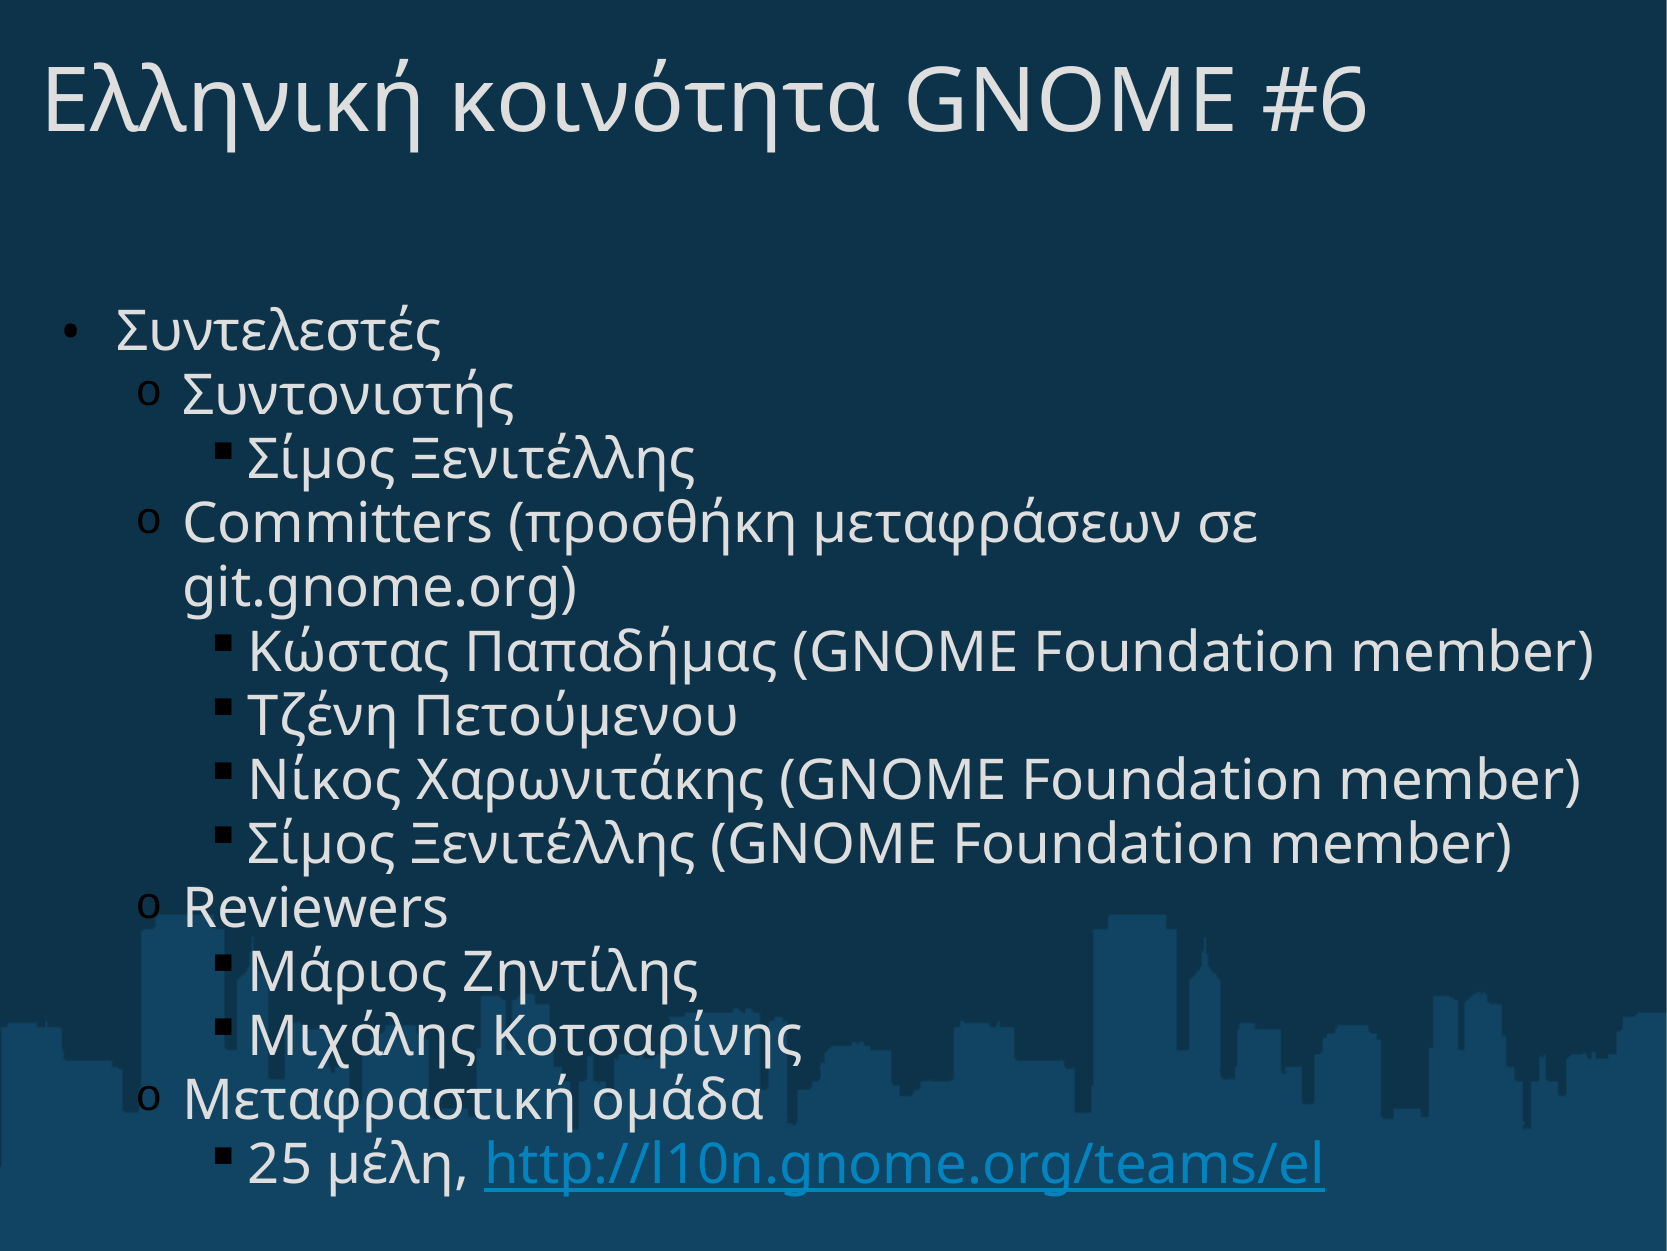

# Ελληνική κοινότητα GNOME #6
Συντελεστές
Συντονιστής
Σίμος Ξενιτέλλης
Committers (προσθήκη μεταφράσεων σε git.gnome.org)
Κώστας Παπαδήμας (GNOME Foundation member)
Τζένη Πετούμενου
Νίκος Χαρωνιτάκης (GNOME Foundation member)
Σίμος Ξενιτέλλης (GNOME Foundation member)
Reviewers
Μάριος Ζηντίλης
Μιχάλης Κοτσαρίνης
Μεταφραστική ομάδα
25 μέλη, http://l10n.gnome.org/teams/el